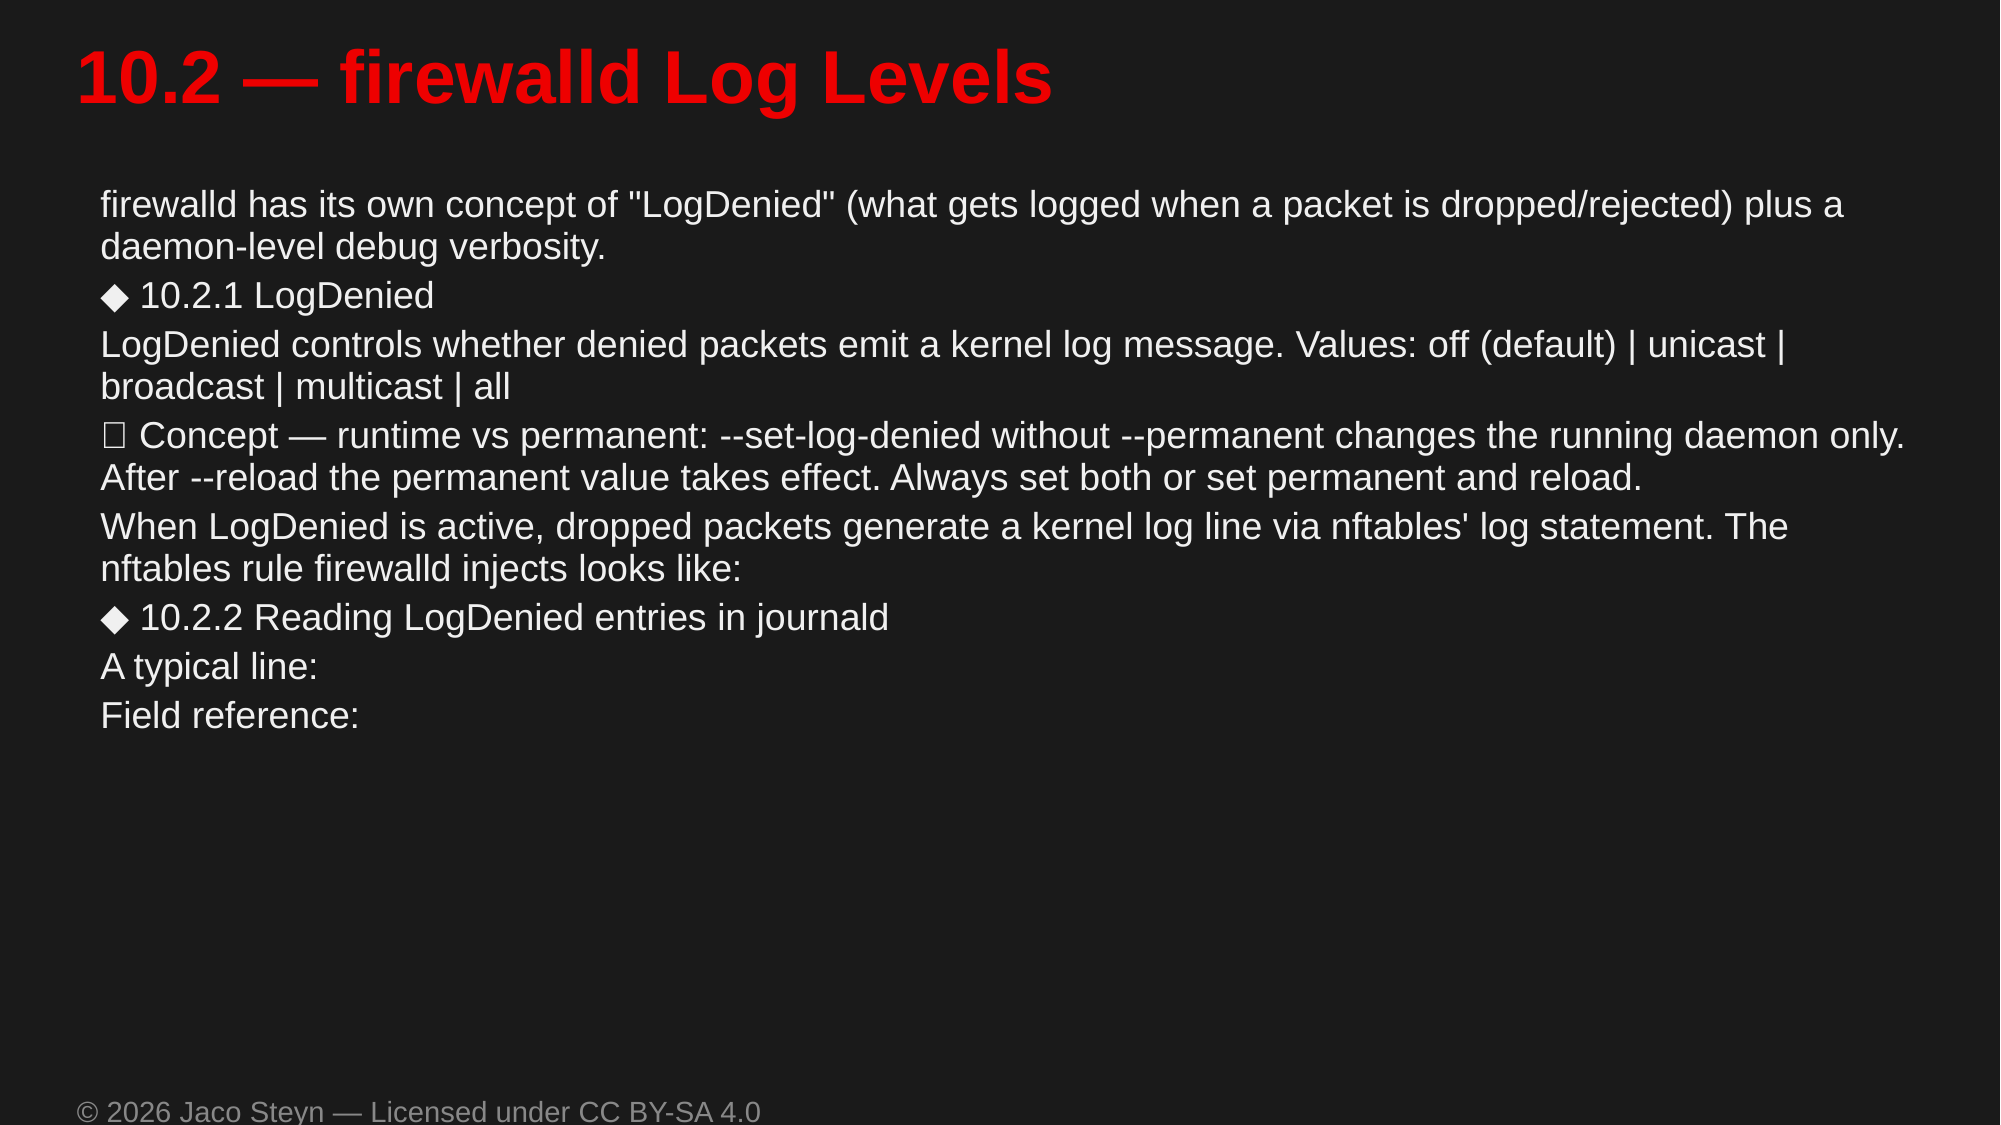

10.2 — firewalld Log Levels
firewalld has its own concept of "LogDenied" (what gets logged when a packet is dropped/rejected) plus a daemon-level debug verbosity.
◆ 10.2.1 LogDenied
LogDenied controls whether denied packets emit a kernel log message. Values: off (default) | unicast | broadcast | multicast | all
💡 Concept — runtime vs permanent: --set-log-denied without --permanent changes the running daemon only. After --reload the permanent value takes effect. Always set both or set permanent and reload.
When LogDenied is active, dropped packets generate a kernel log line via nftables' log statement. The nftables rule firewalld injects looks like:
◆ 10.2.2 Reading LogDenied entries in journald
A typical line:
Field reference:
© 2026 Jaco Steyn — Licensed under CC BY-SA 4.0